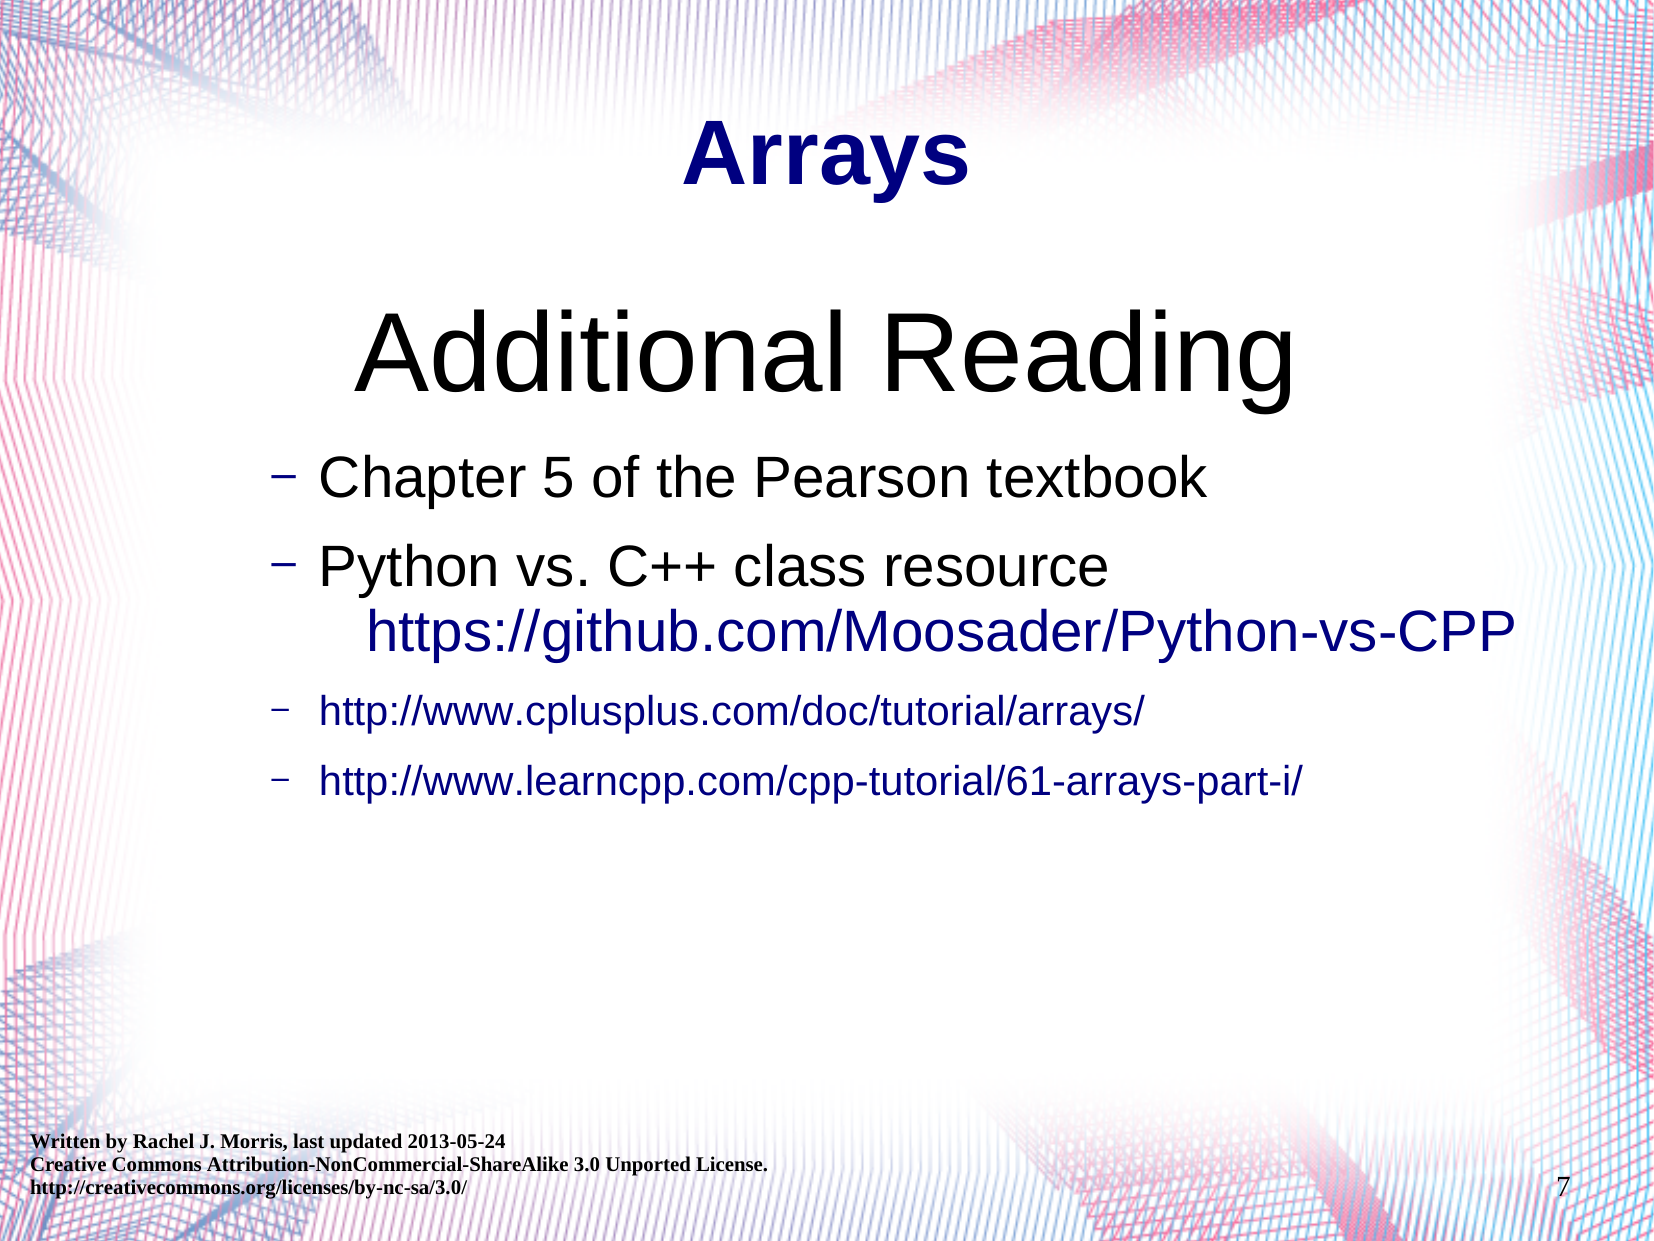

# Arrays
Additional Reading
Chapter 5 of the Pearson textbook
Python vs. C++ class resource
https://github.com/Moosader/Python-vs-CPP
http://www.cplusplus.com/doc/tutorial/arrays/
http://www.learncpp.com/cpp-tutorial/61-arrays-part-i/
7